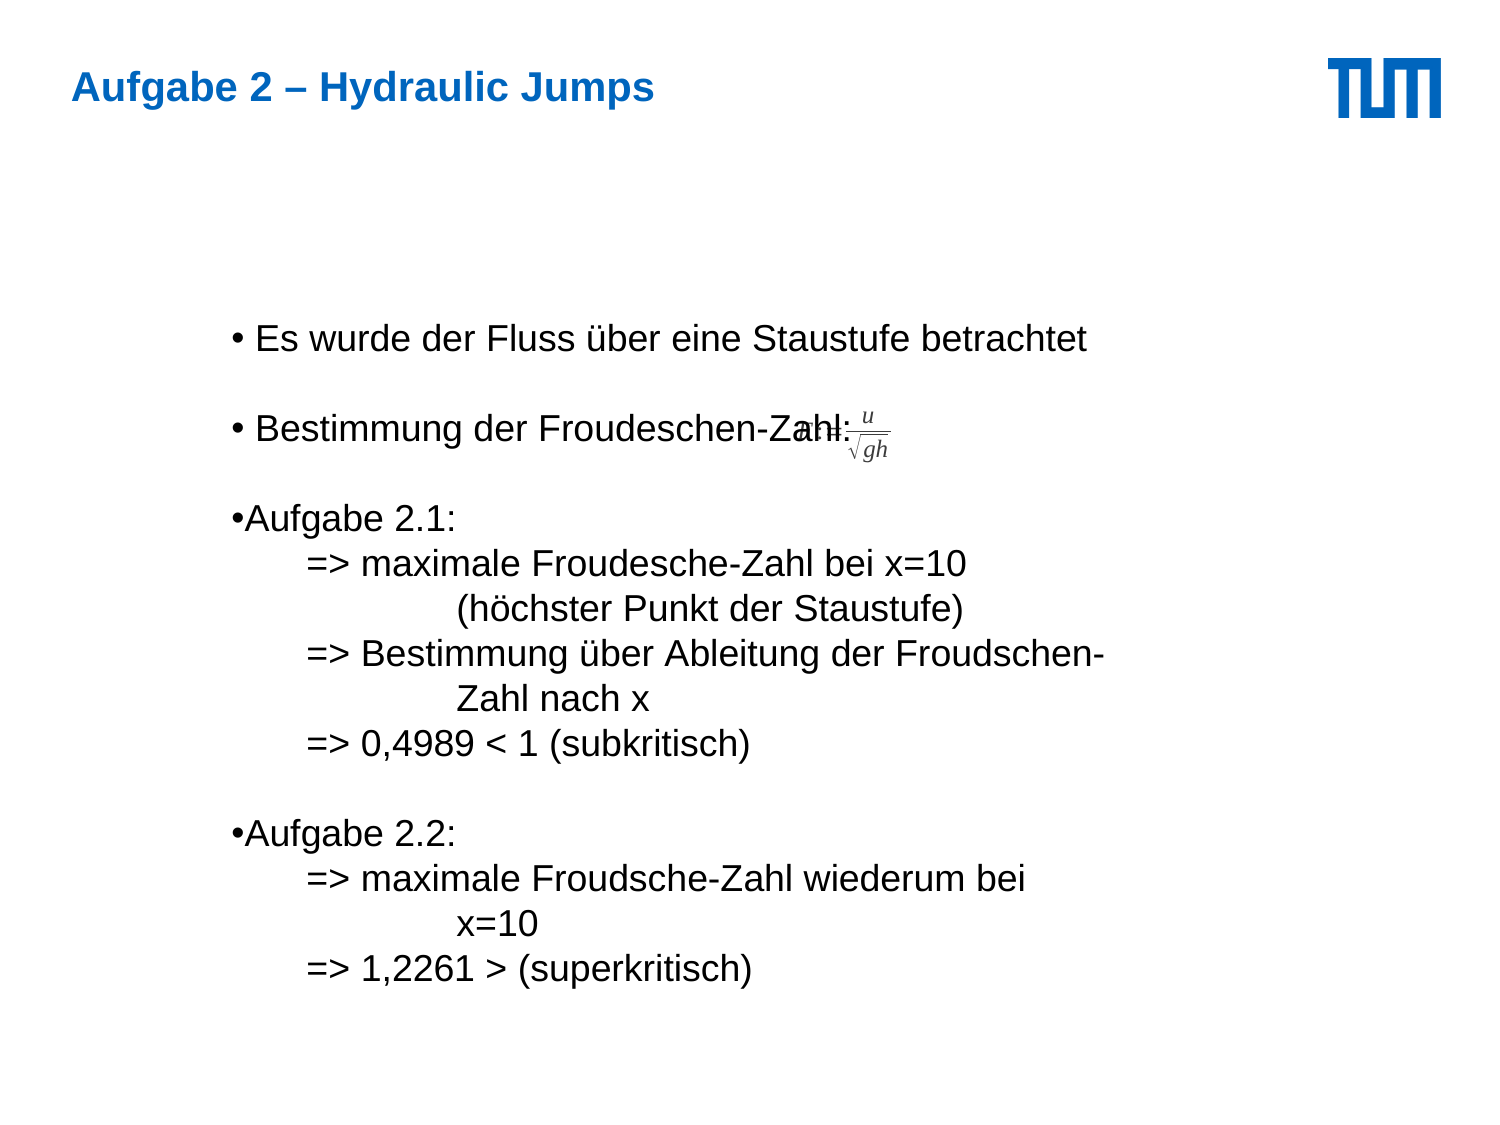

# Aufgabe 2 – Hydraulic Jumps
 Es wurde der Fluss über eine Staustufe betrachtet
 Bestimmung der Froudeschen-Zahl:
Aufgabe 2.1:
	=> maximale Froudesche-Zahl bei x=10 			(höchster Punkt der Staustufe)
	=> Bestimmung über Ableitung der Froudschen-		Zahl nach x
	=> 0,4989 < 1 (subkritisch)
Aufgabe 2.2:
	=> maximale Froudsche-Zahl wiederum bei 			x=10
	=> 1,2261 > (superkritisch)